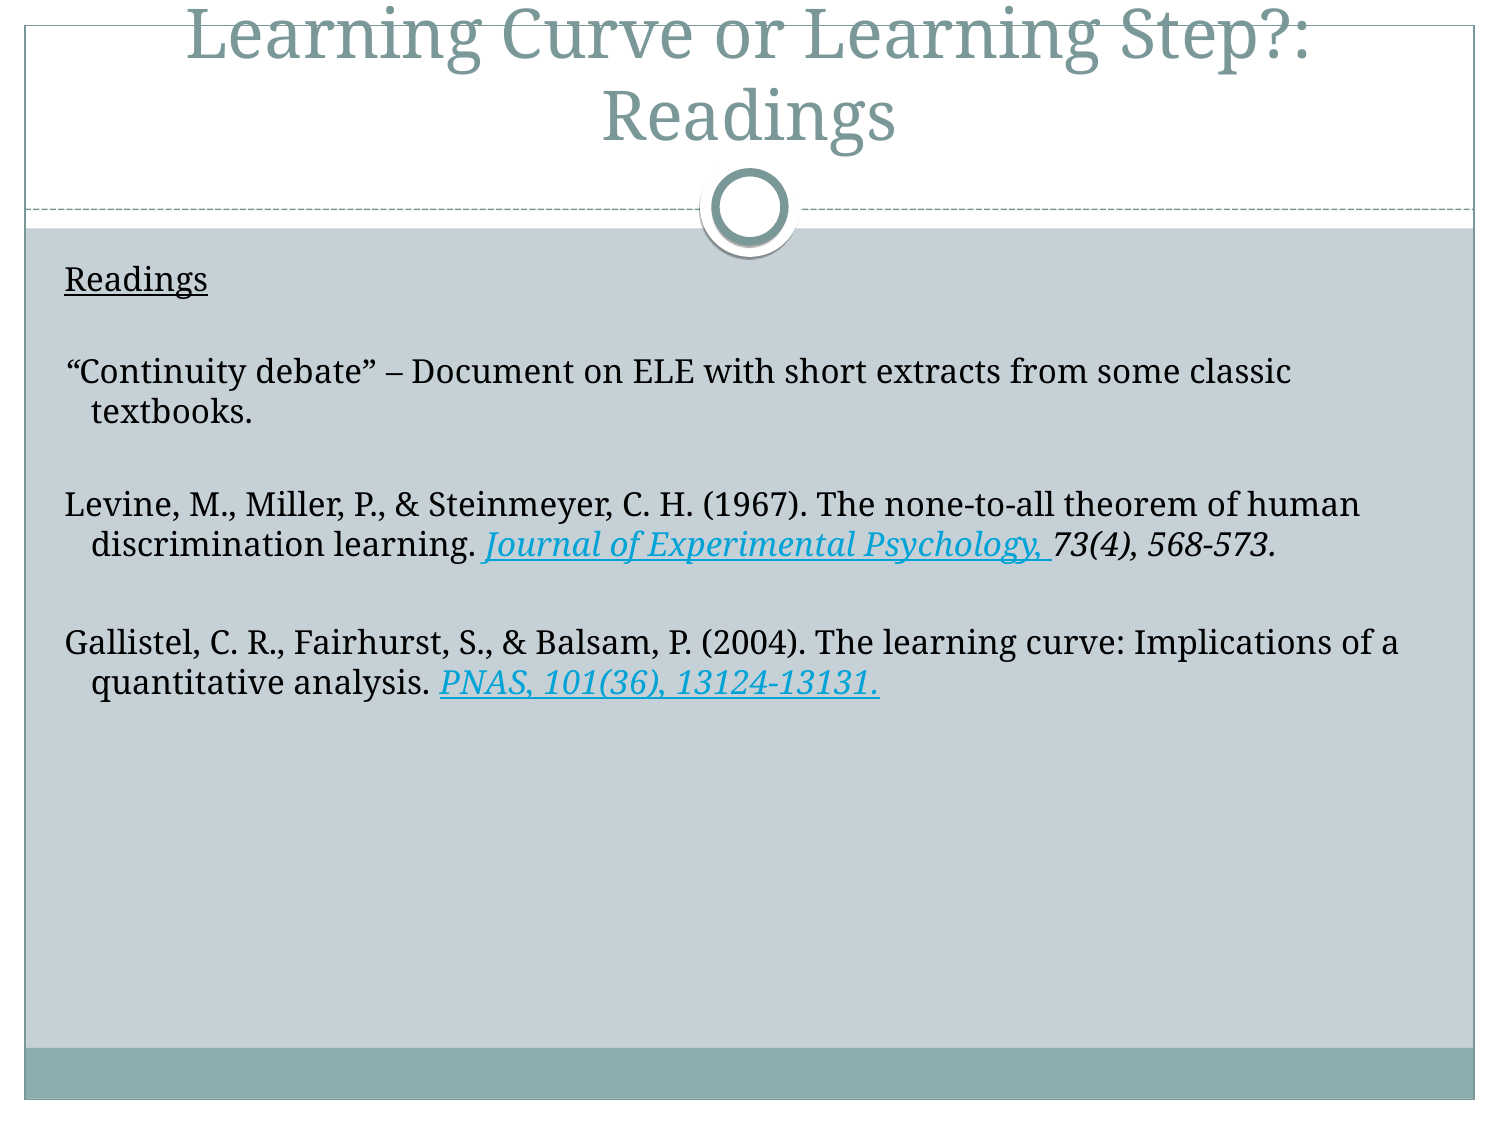

# Learning Curve or Learning Step?: Readings
Readings
“Continuity debate” – Document on ELE with short extracts from some classic textbooks.
Levine, M., Miller, P., & Steinmeyer, C. H. (1967). The none-to-all theorem of human discrimination learning. Journal of Experimental Psychology, 73(4), 568-573.
Gallistel, C. R., Fairhurst, S., & Balsam, P. (2004). The learning curve: Implications of a quantitative analysis. PNAS, 101(36), 13124-13131.